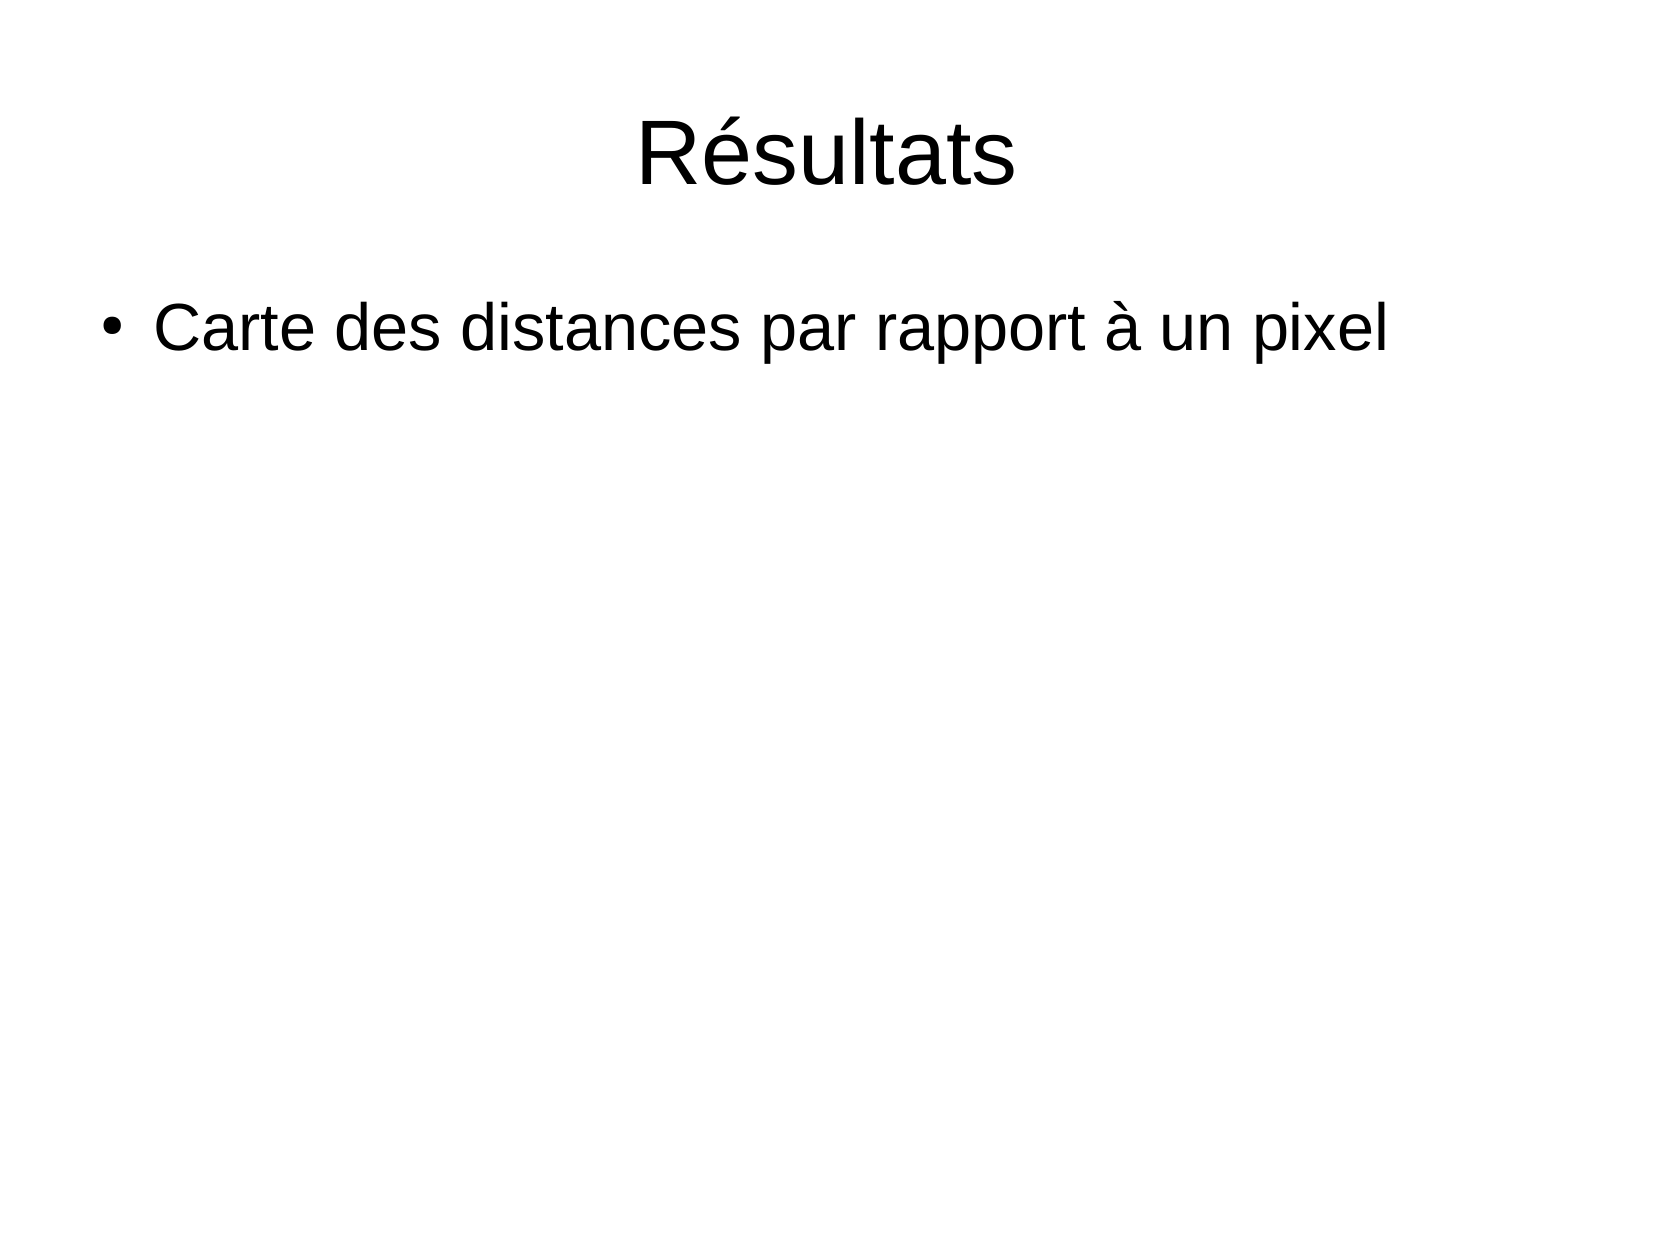

# Résultats
Carte des distances par rapport à un pixel